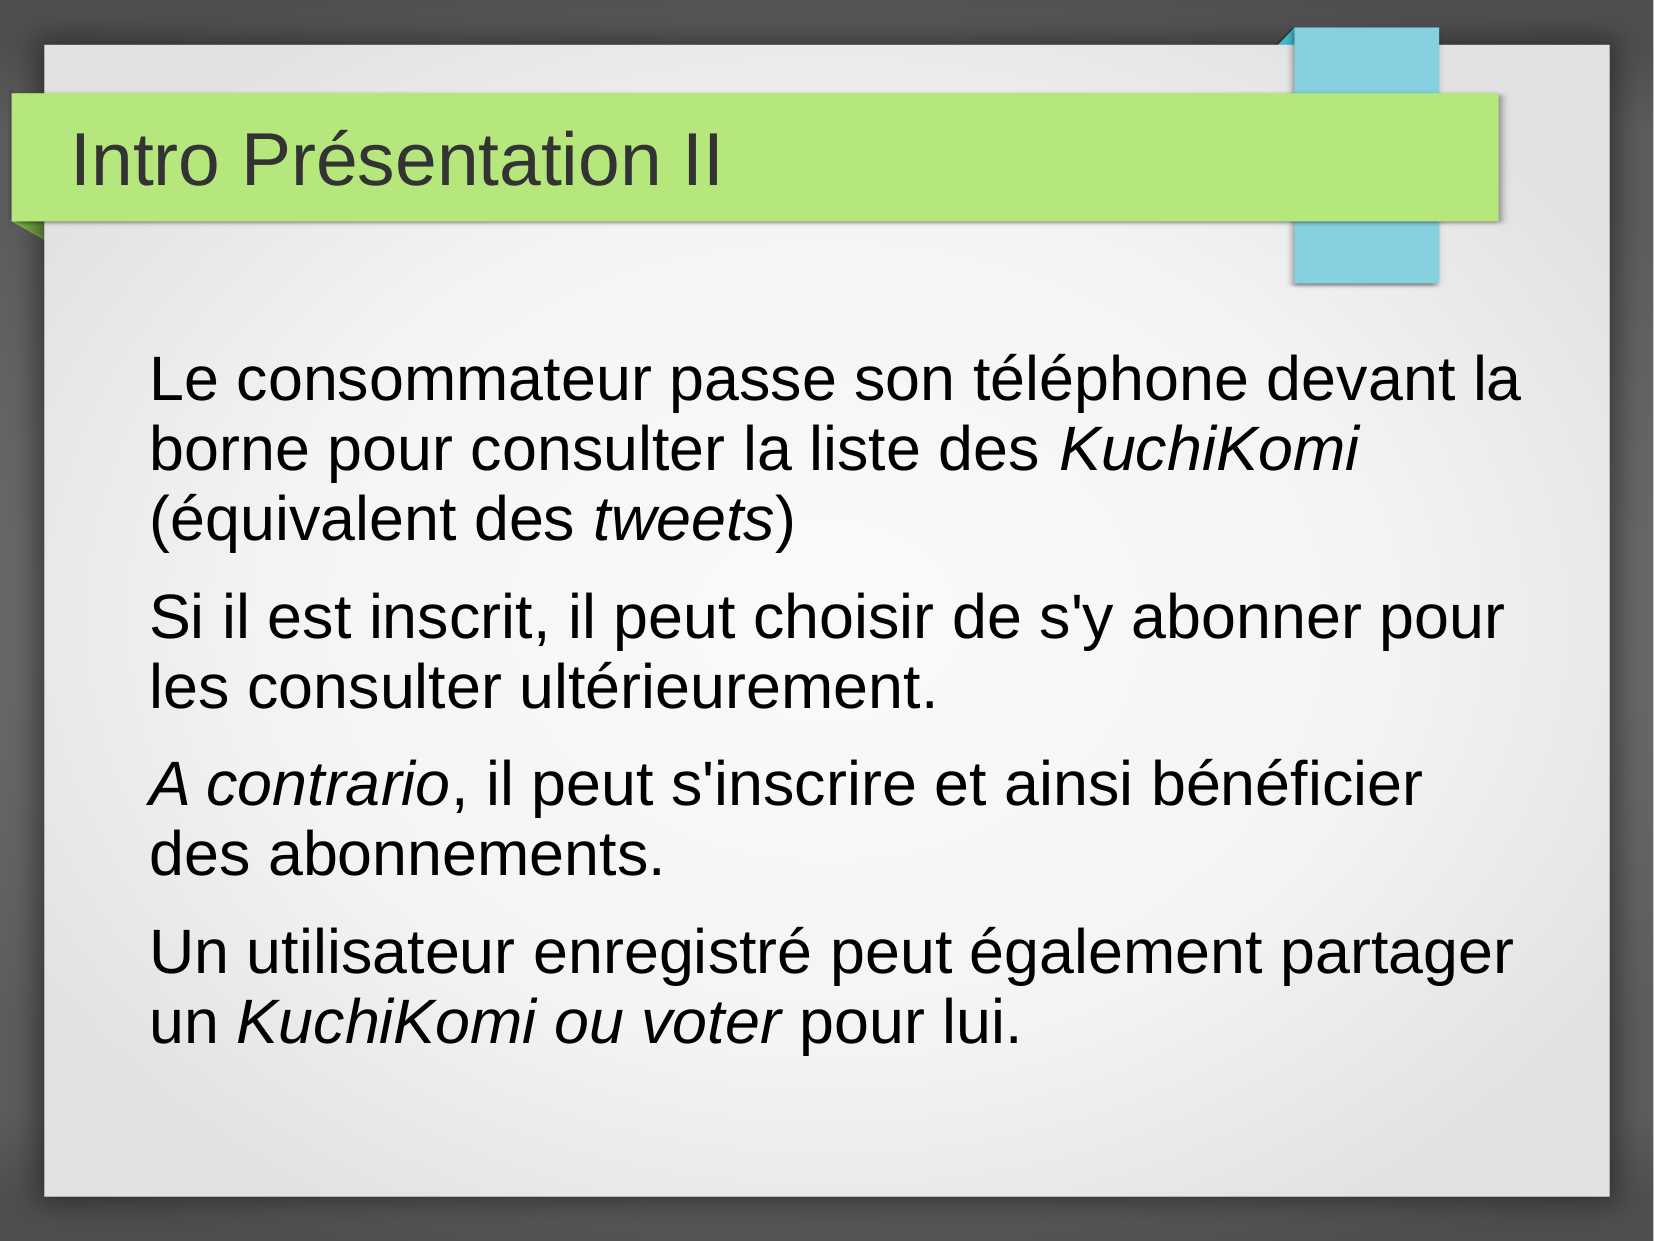

# Intro Présentation II
Le consommateur passe son téléphone devant la borne pour consulter la liste des KuchiKomi (équivalent des tweets)
Si il est inscrit, il peut choisir de s'y abonner pour les consulter ultérieurement.
A contrario, il peut s'inscrire et ainsi bénéficier des abonnements.
Un utilisateur enregistré peut également partager un KuchiKomi ou voter pour lui.